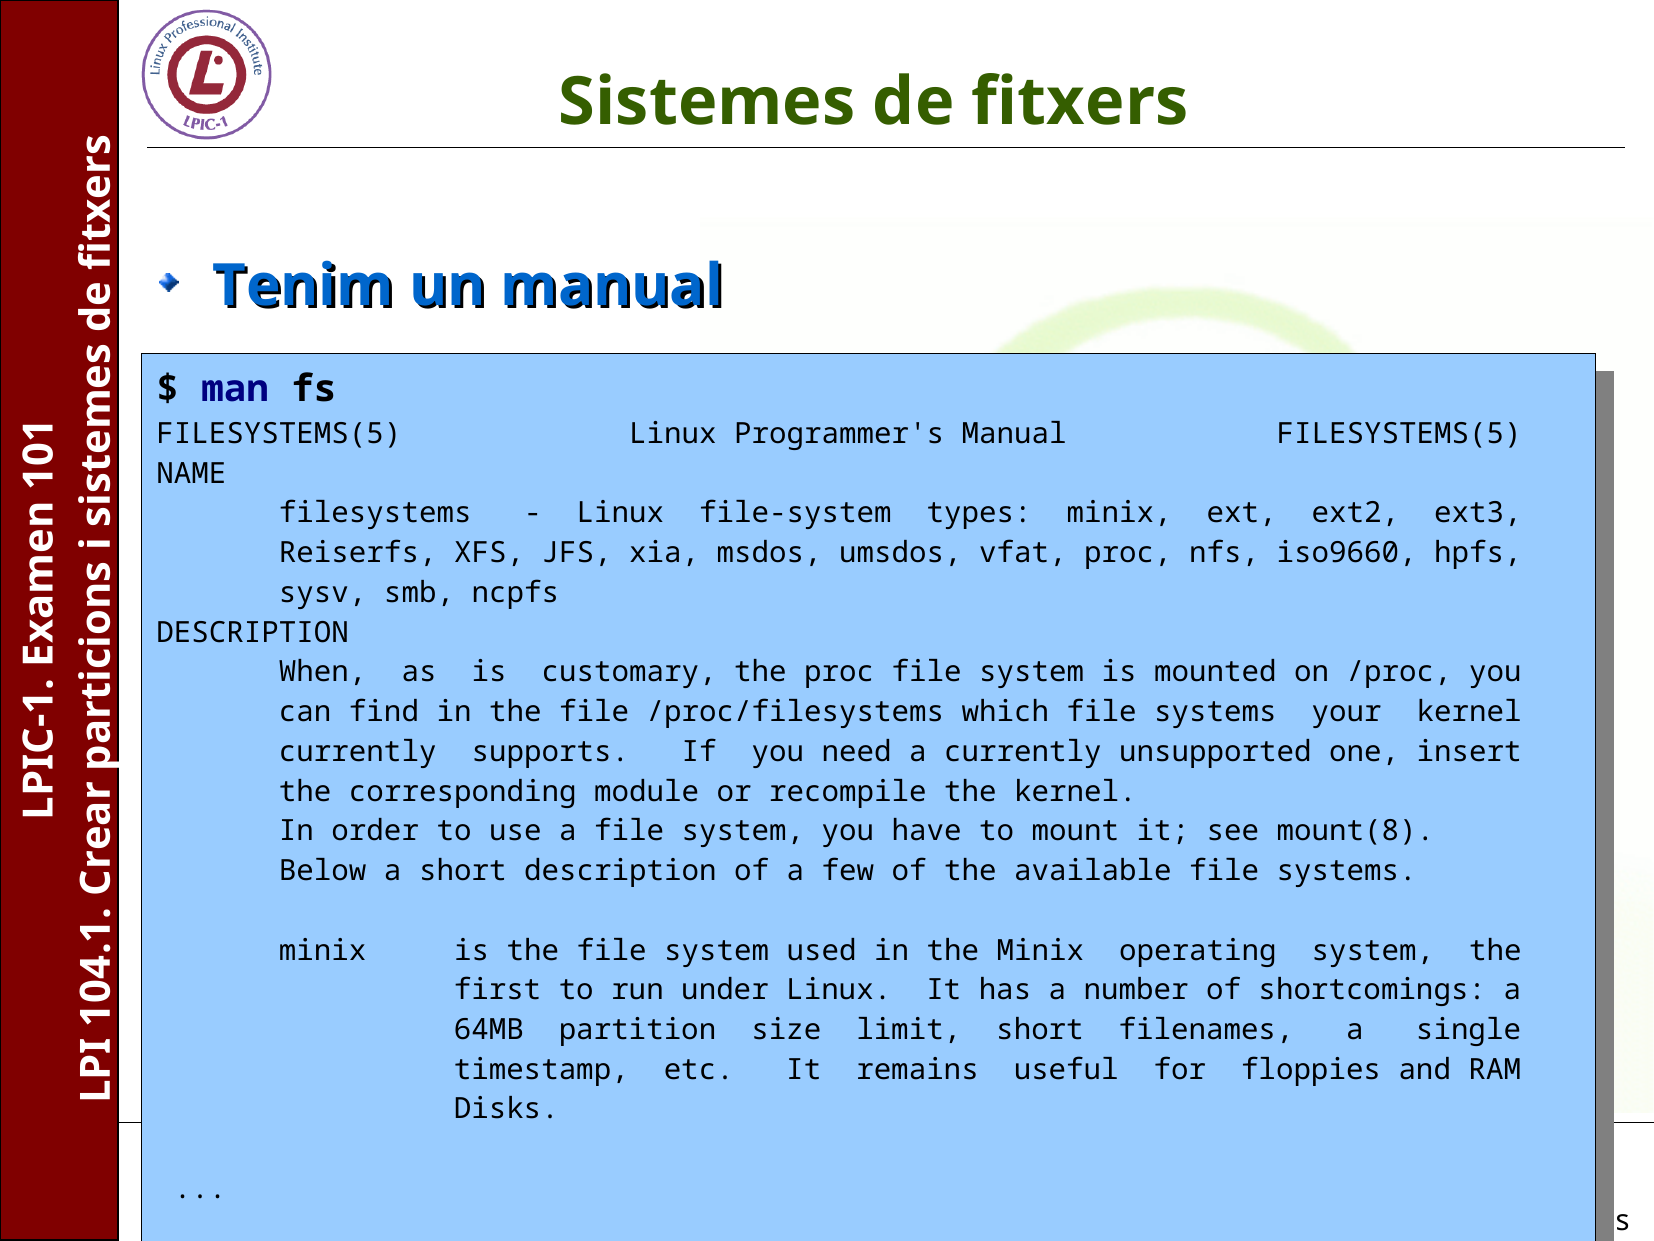

# Sistemes de fitxers
Tenim un manual
$ man fs
FILESYSTEMS(5) Linux Programmer's Manual FILESYSTEMS(5)
NAME
 filesystems - Linux file-system types: minix, ext, ext2, ext3,
 Reiserfs, XFS, JFS, xia, msdos, umsdos, vfat, proc, nfs, iso9660, hpfs,
 sysv, smb, ncpfs
DESCRIPTION
 When, as is customary, the proc file system is mounted on /proc, you
 can find in the file /proc/filesystems which file systems your kernel
 currently supports. If you need a currently unsupported one, insert
 the corresponding module or recompile the kernel.
 In order to use a file system, you have to mount it; see mount(8).
 Below a short description of a few of the available file systems.
 minix is the file system used in the Minix operating system, the
 first to run under Linux. It has a number of shortcomings: a
 64MB partition size limit, short filenames, a single
 timestamp, etc. It remains useful for floppies and RAM
 Disks.
 ...